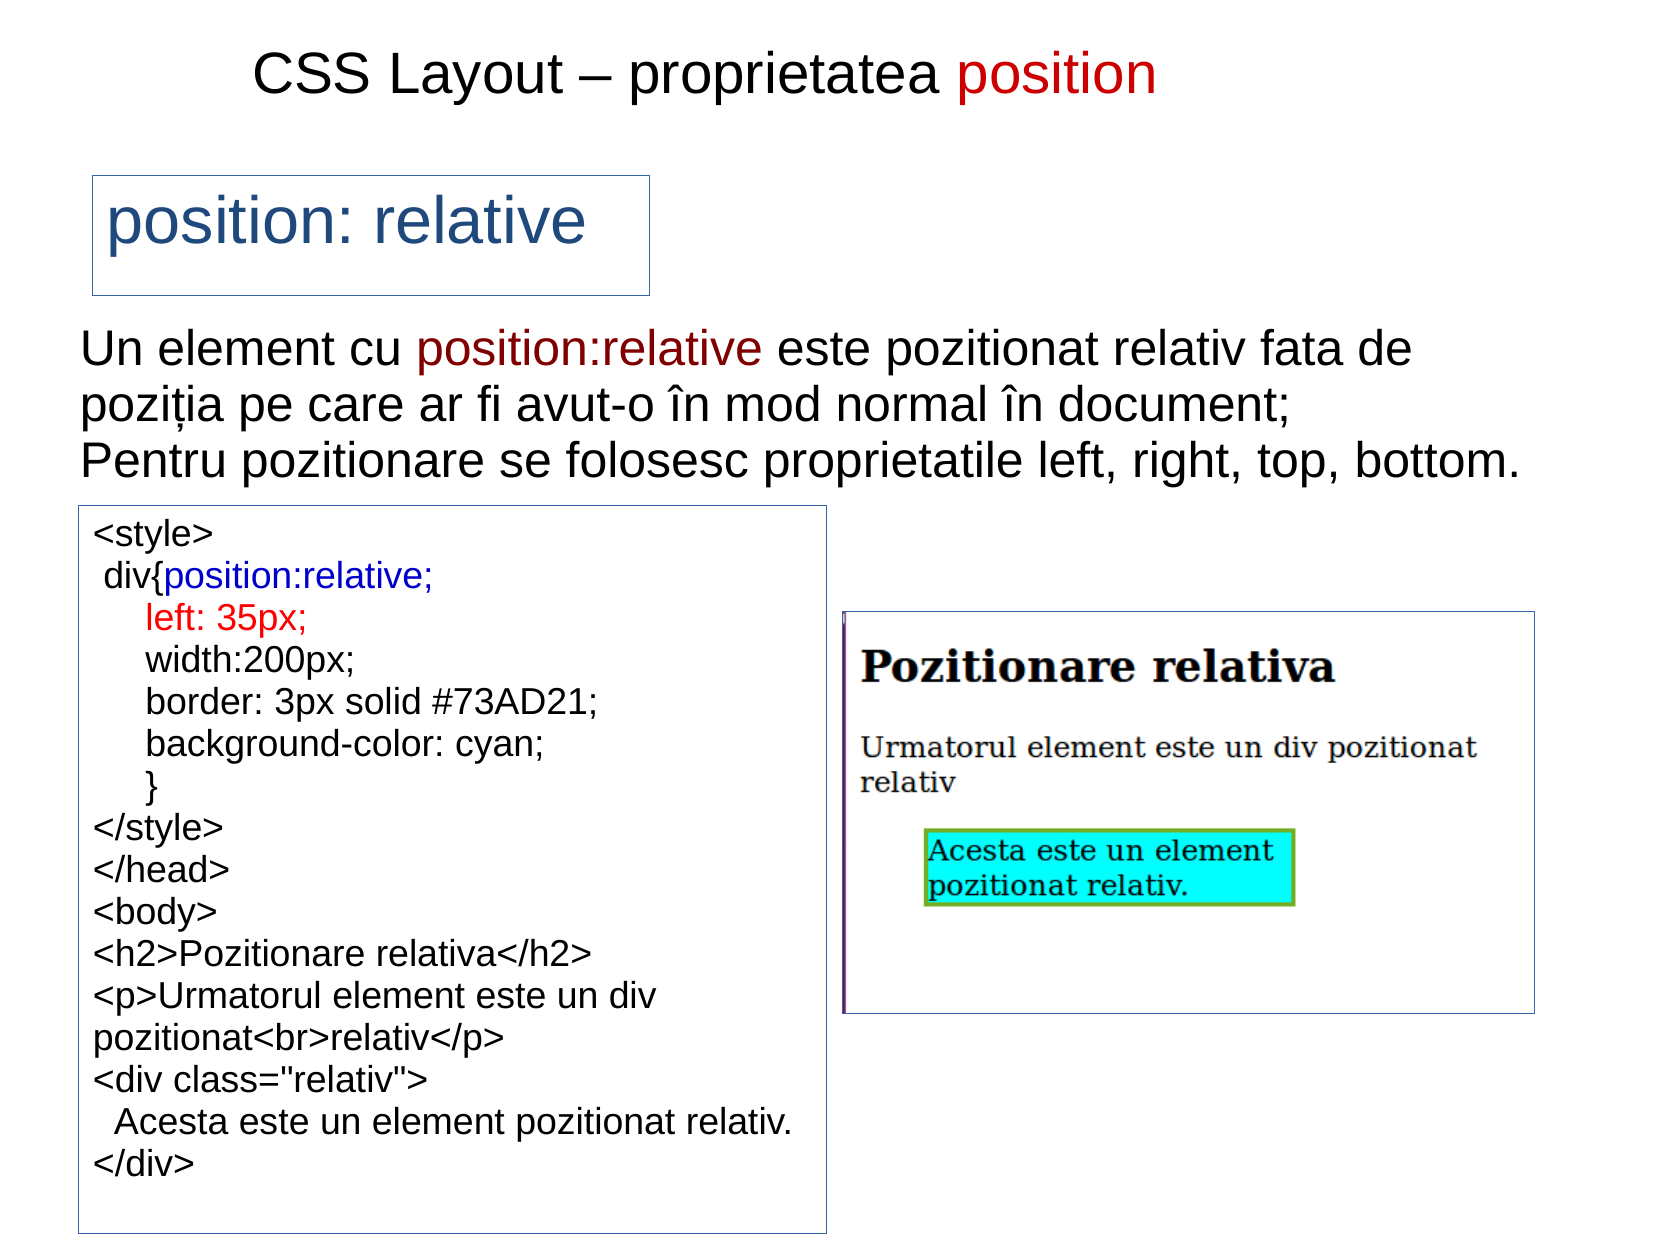

CSS Layout – proprietatea position
position: relative
Un element cu position:relative este pozitionat relativ fata de
poziția pe care ar fi avut-o în mod normal în document;
Pentru pozitionare se folosesc proprietatile left, right, top, bottom.
<style>
 div{position:relative;
 left: 35px;
 width:200px;
 border: 3px solid #73AD21;
 background-color: cyan;
 }
</style>
</head>
<body>
<h2>Pozitionare relativa</h2>
<p>Urmatorul element este un div pozitionat<br>relativ</p>
<div class="relativ">
 Acesta este un element pozitionat relativ.
</div>